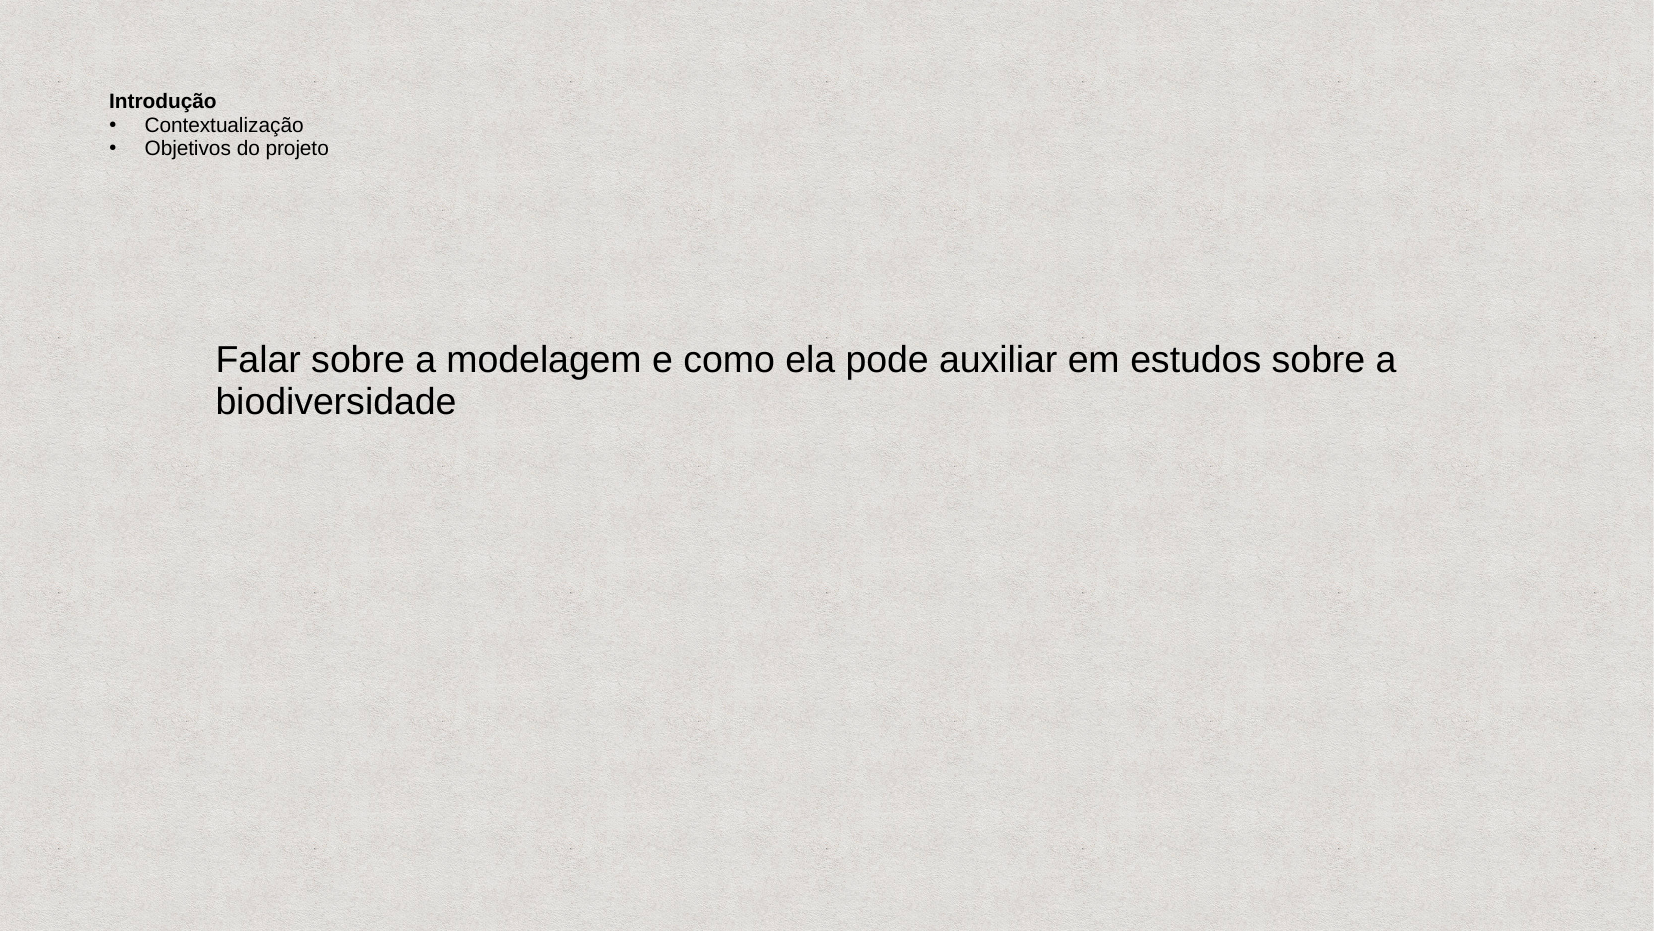

Introdução
Contextualização
Objetivos do projeto
Falar sobre a modelagem e como ela pode auxiliar em estudos sobre a biodiversidade